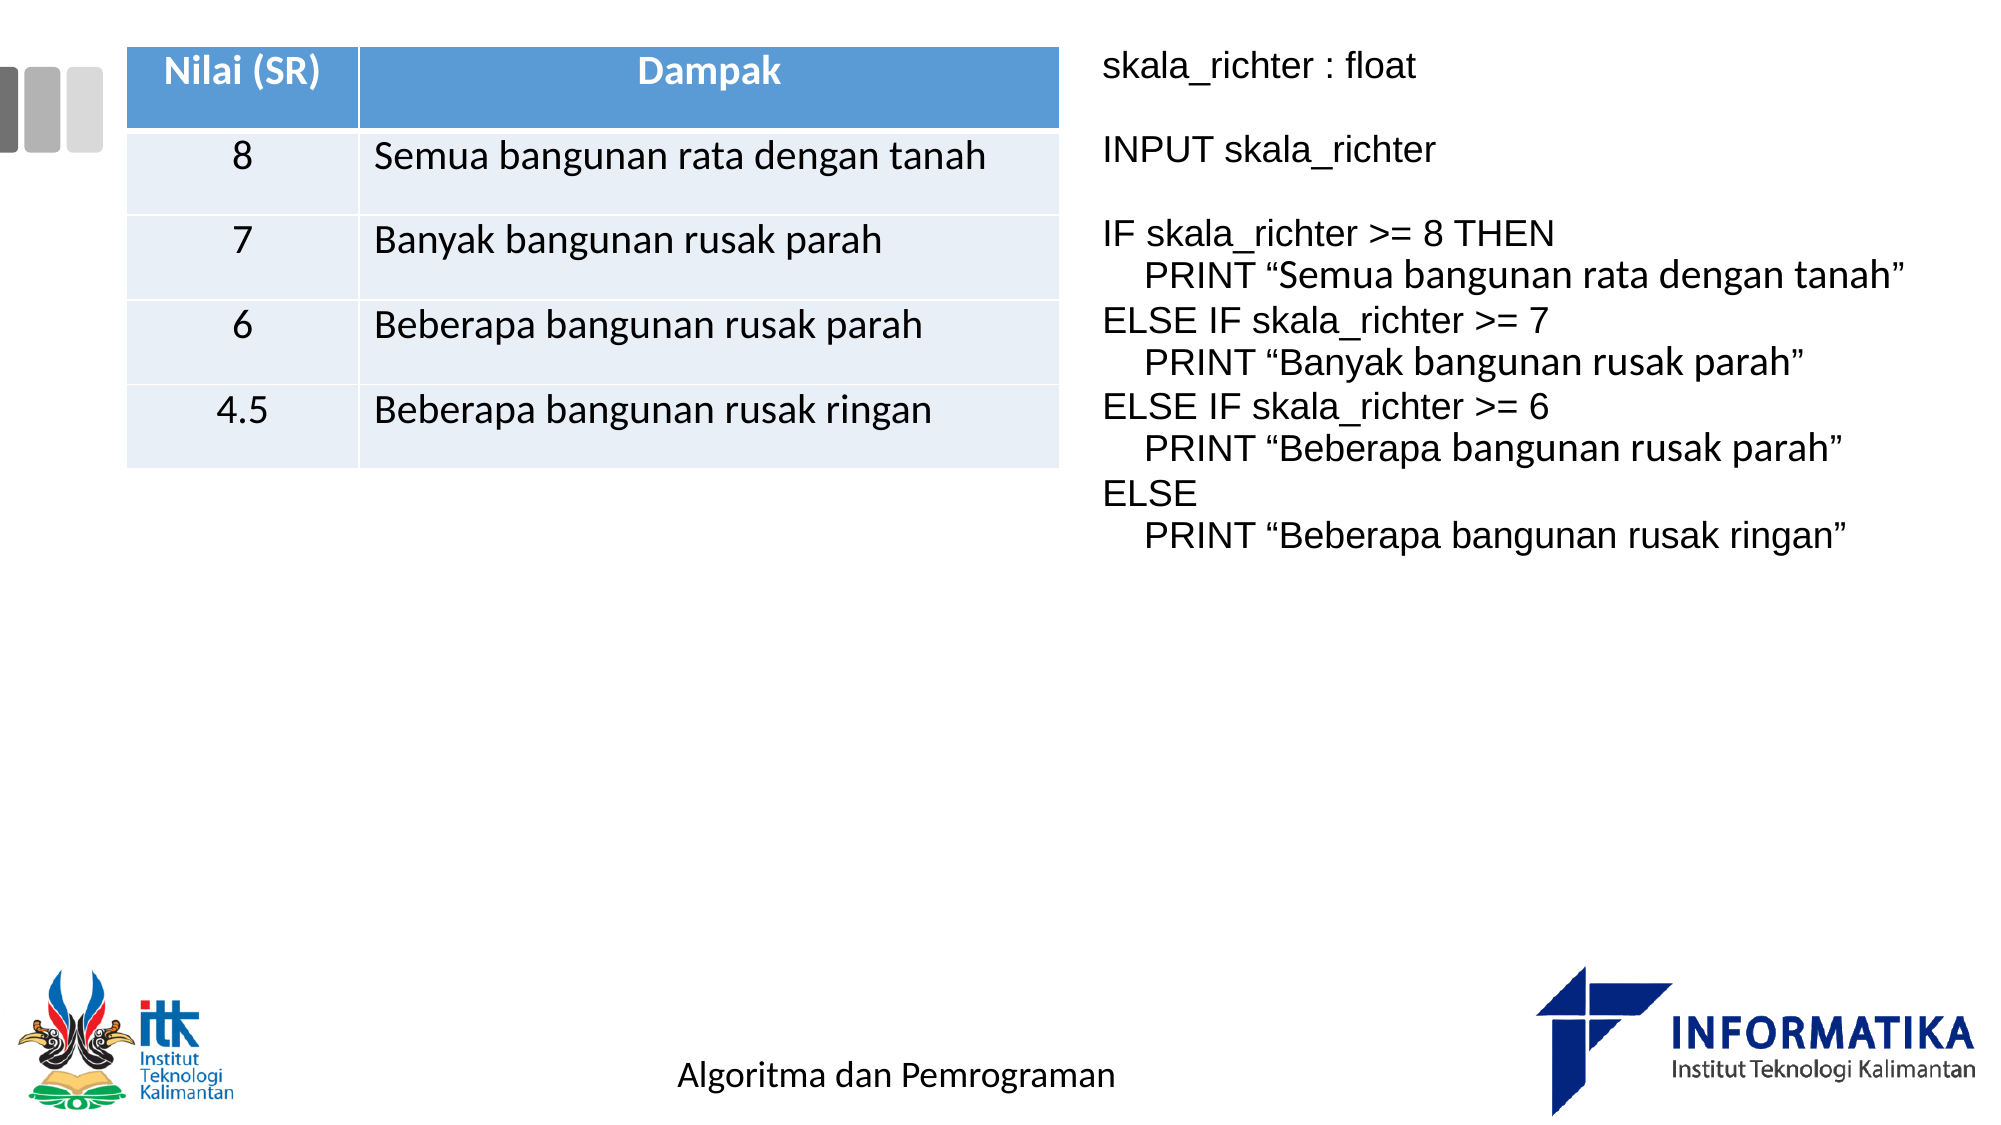

skala_richter : float
INPUT skala_richter
IF skala_richter >= 8 THEN
 PRINT “Semua bangunan rata dengan tanah”
ELSE IF skala_richter >= 7
 PRINT “Banyak bangunan rusak parah”
ELSE IF skala_richter >= 6
 PRINT “Beberapa bangunan rusak parah”
ELSE
 PRINT “Beberapa bangunan rusak ringan”
| Nilai (SR) | Dampak |
| --- | --- |
| 8 | Semua bangunan rata dengan tanah |
| 7 | Banyak bangunan rusak parah |
| 6 | Beberapa bangunan rusak parah |
| 4.5 | Beberapa bangunan rusak ringan |
Algoritma dan Pemrograman